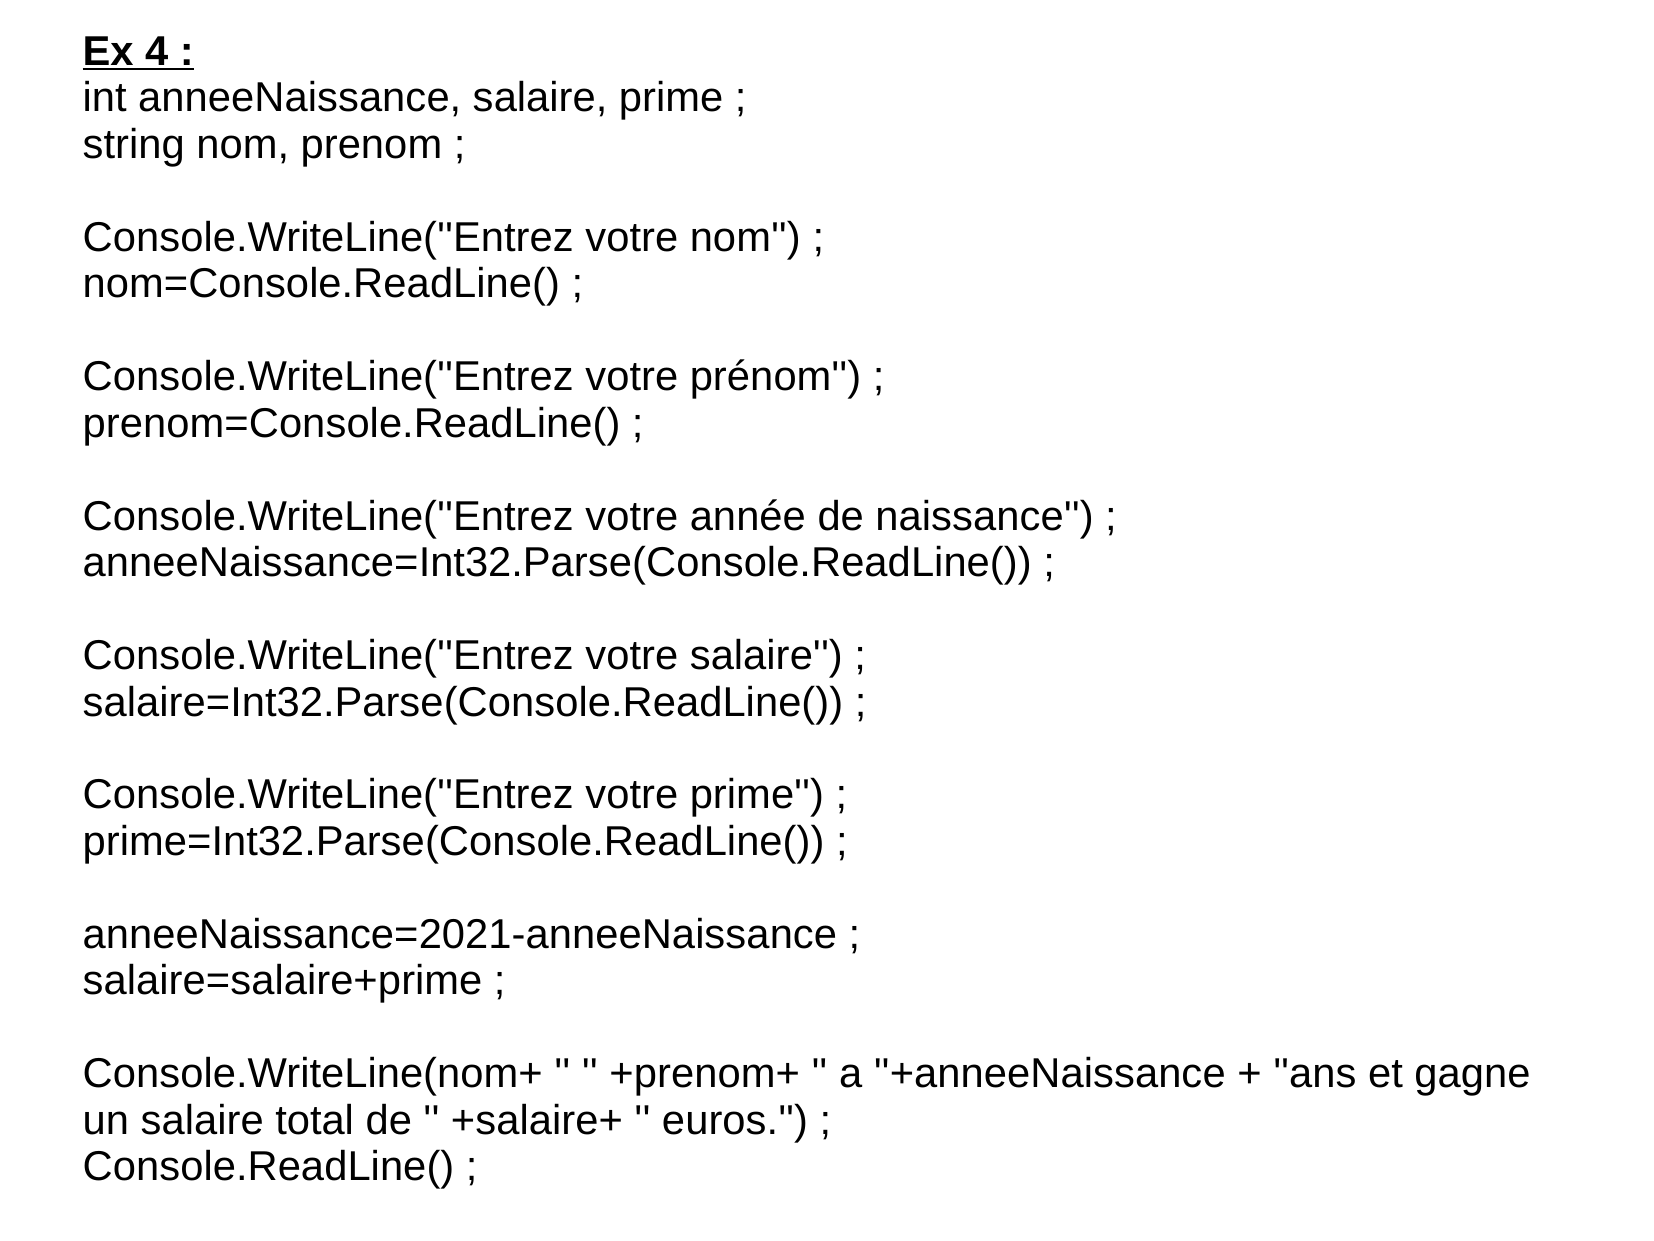

# Ex 4 :
int anneeNaissance, salaire, prime ;
string nom, prenom ;
Console.WriteLine(''Entrez votre nom'') ;
nom=Console.ReadLine() ;
Console.WriteLine(''Entrez votre prénom'') ;
prenom=Console.ReadLine() ;
Console.WriteLine(''Entrez votre année de naissance'') ;
anneeNaissance=Int32.Parse(Console.ReadLine()) ;
Console.WriteLine(''Entrez votre salaire'') ;
salaire=Int32.Parse(Console.ReadLine()) ;
Console.WriteLine(''Entrez votre prime'') ;
prime=Int32.Parse(Console.ReadLine()) ;
anneeNaissance=2021-anneeNaissance ;
salaire=salaire+prime ;
Console.WriteLine(nom+ '' '' +prenom+ '' a ''+anneeNaissance + ''ans et gagne un salaire total de '' +salaire+ '' euros.'') ;
Console.ReadLine() ;